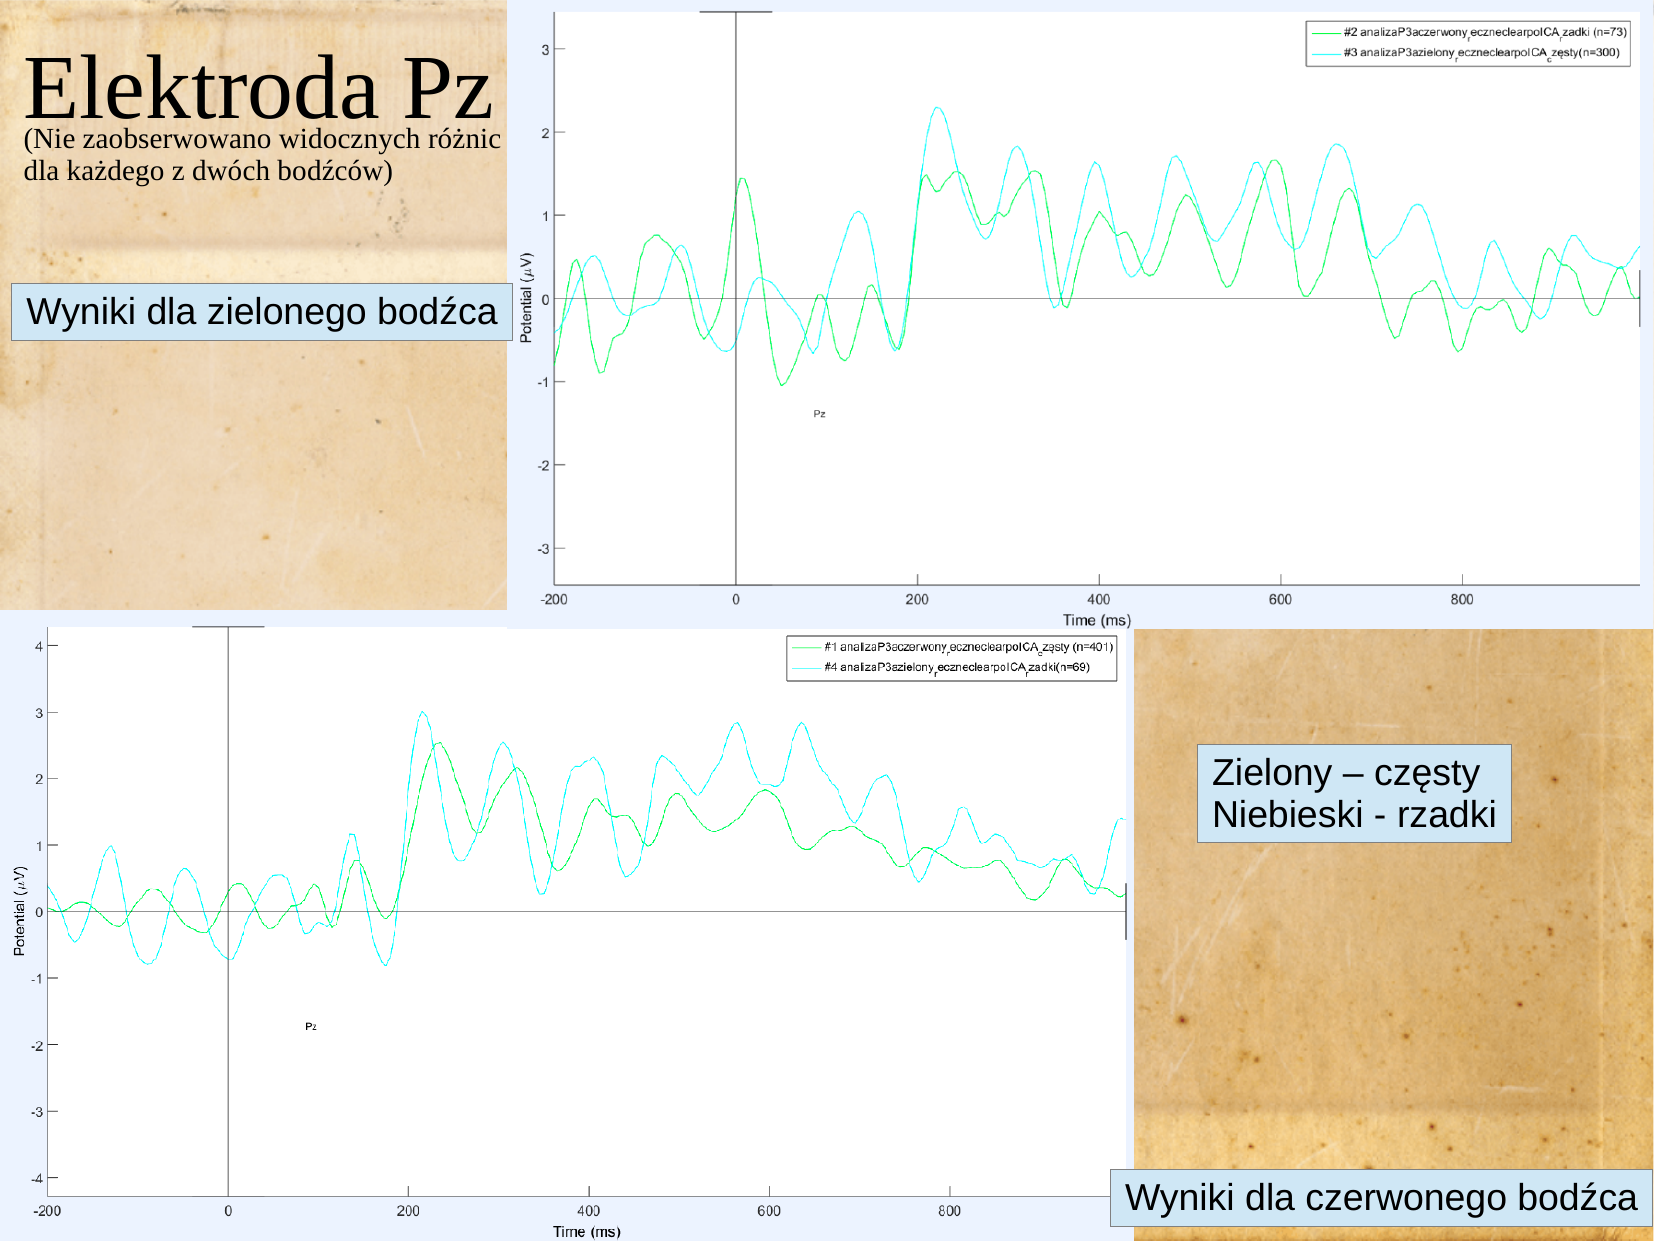

# Elektroda Pz
(Nie zaobserwowano widocznych różnic
dla każdego z dwóch bodźców)
Wyniki dla zielonego bodźca
Zielony – częsty
Niebieski - rzadki
Wyniki dla czerwonego bodźca